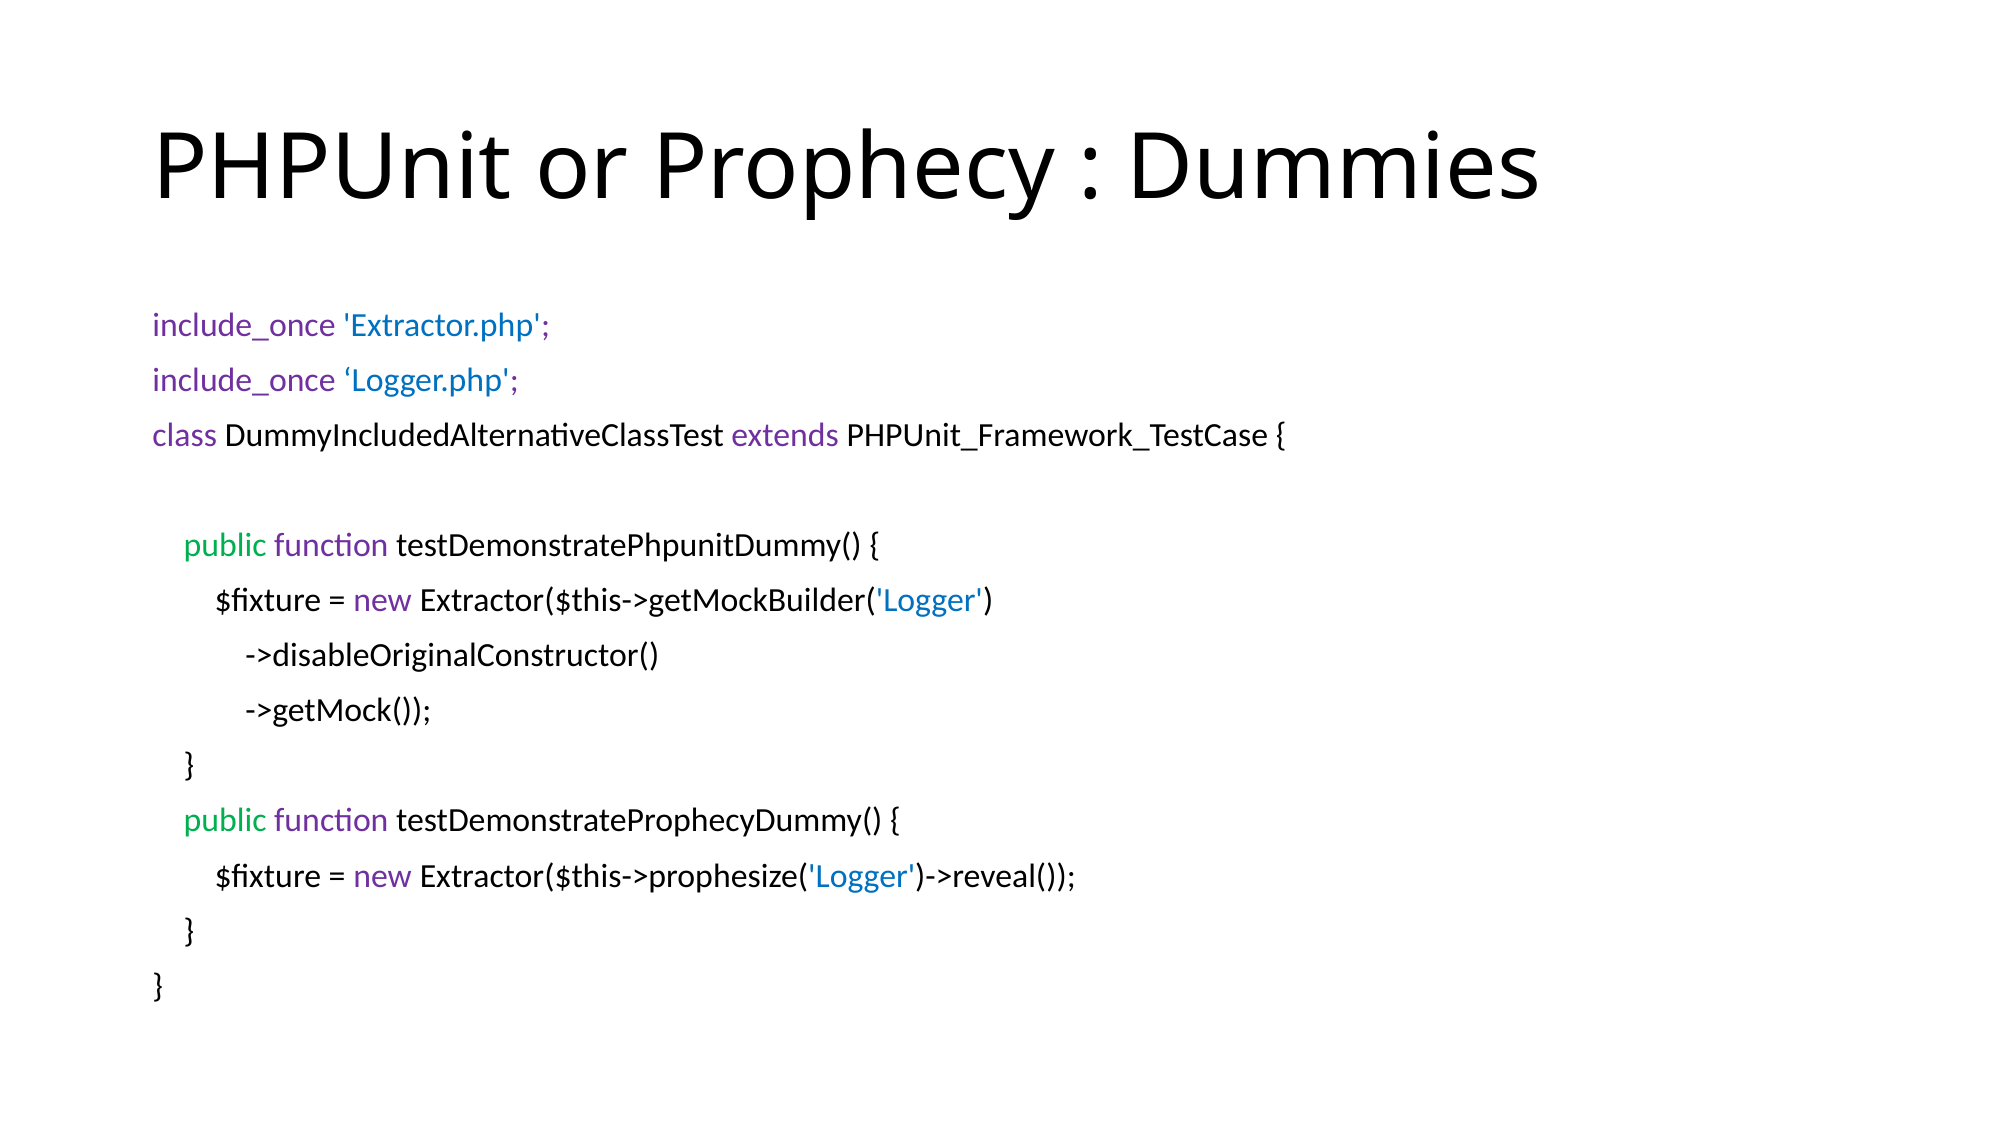

# PHPUnit or Prophecy : Dummies
include_once 'Extractor.php';
include_once ‘Logger.php';
class DummyIncludedAlternativeClassTest extends PHPUnit_Framework_TestCase {
 public function testDemonstratePhpunitDummy() {
 $fixture = new Extractor($this->getMockBuilder('Logger')
 ->disableOriginalConstructor()
 ->getMock());
 }
 public function testDemonstrateProphecyDummy() {
 $fixture = new Extractor($this->prophesize('Logger')->reveal());
 }
}